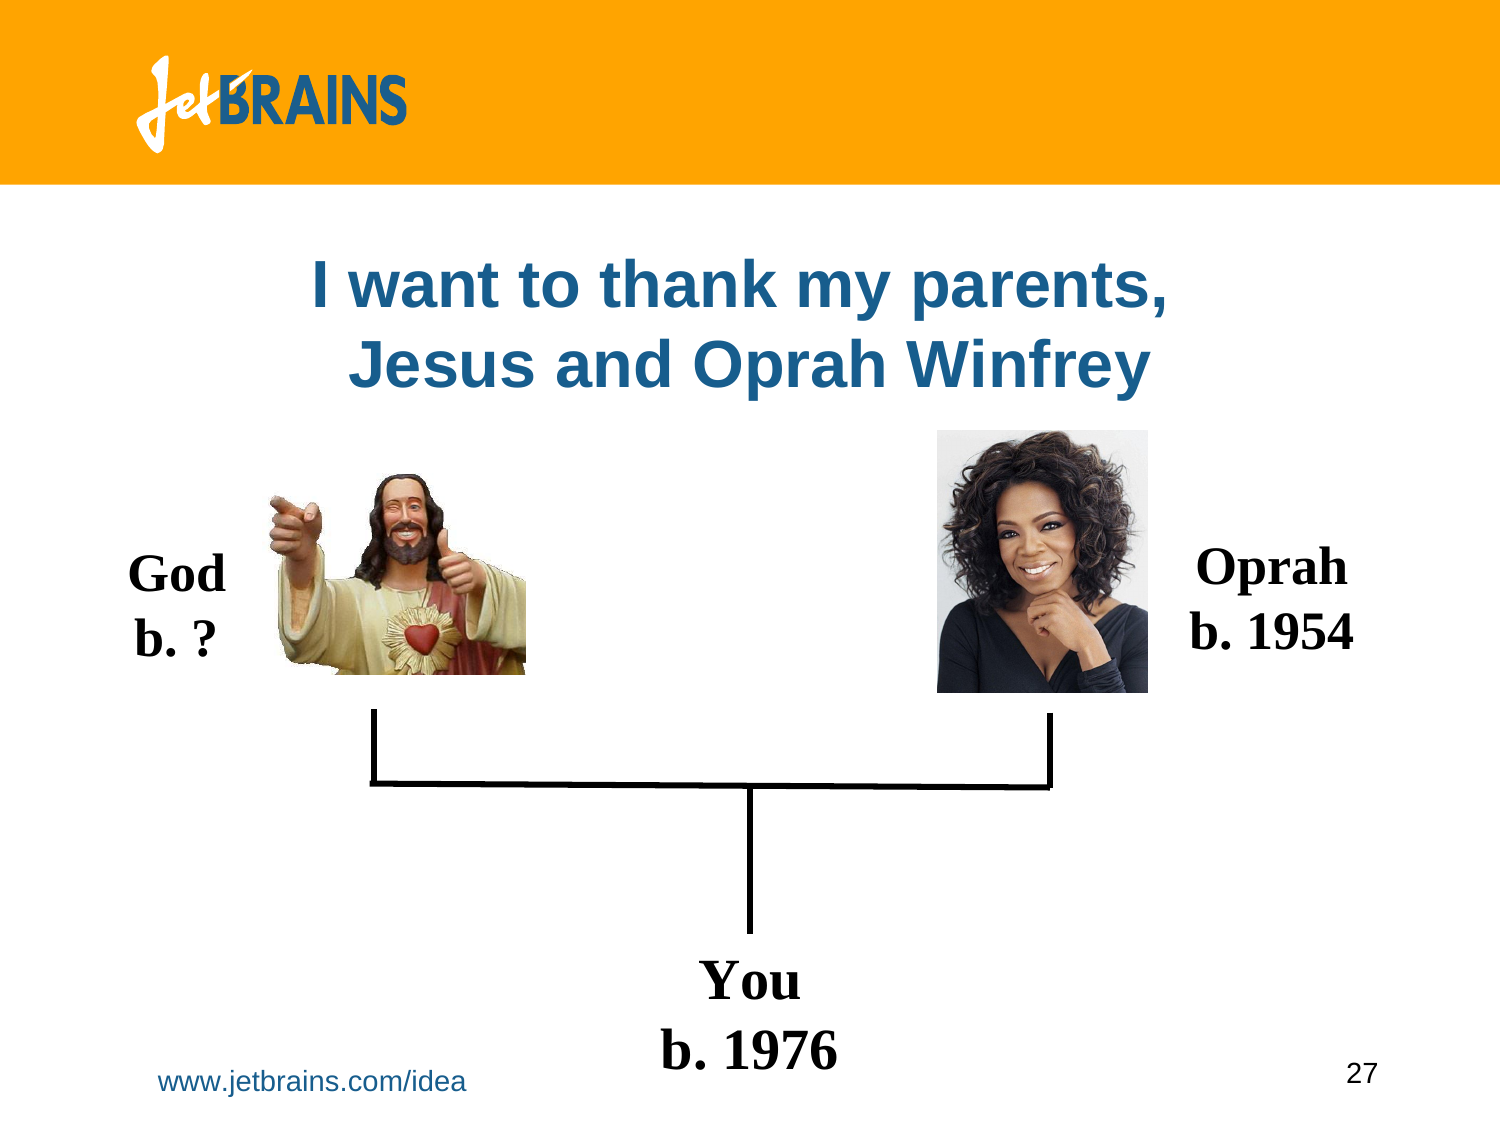

# I want to thank my parents, Jesus and Oprah Winfrey
Oprah
b. 1954
God
b. ?
You
b. 1954
You
b. 1954
You
b. 1954
You
b. 1976